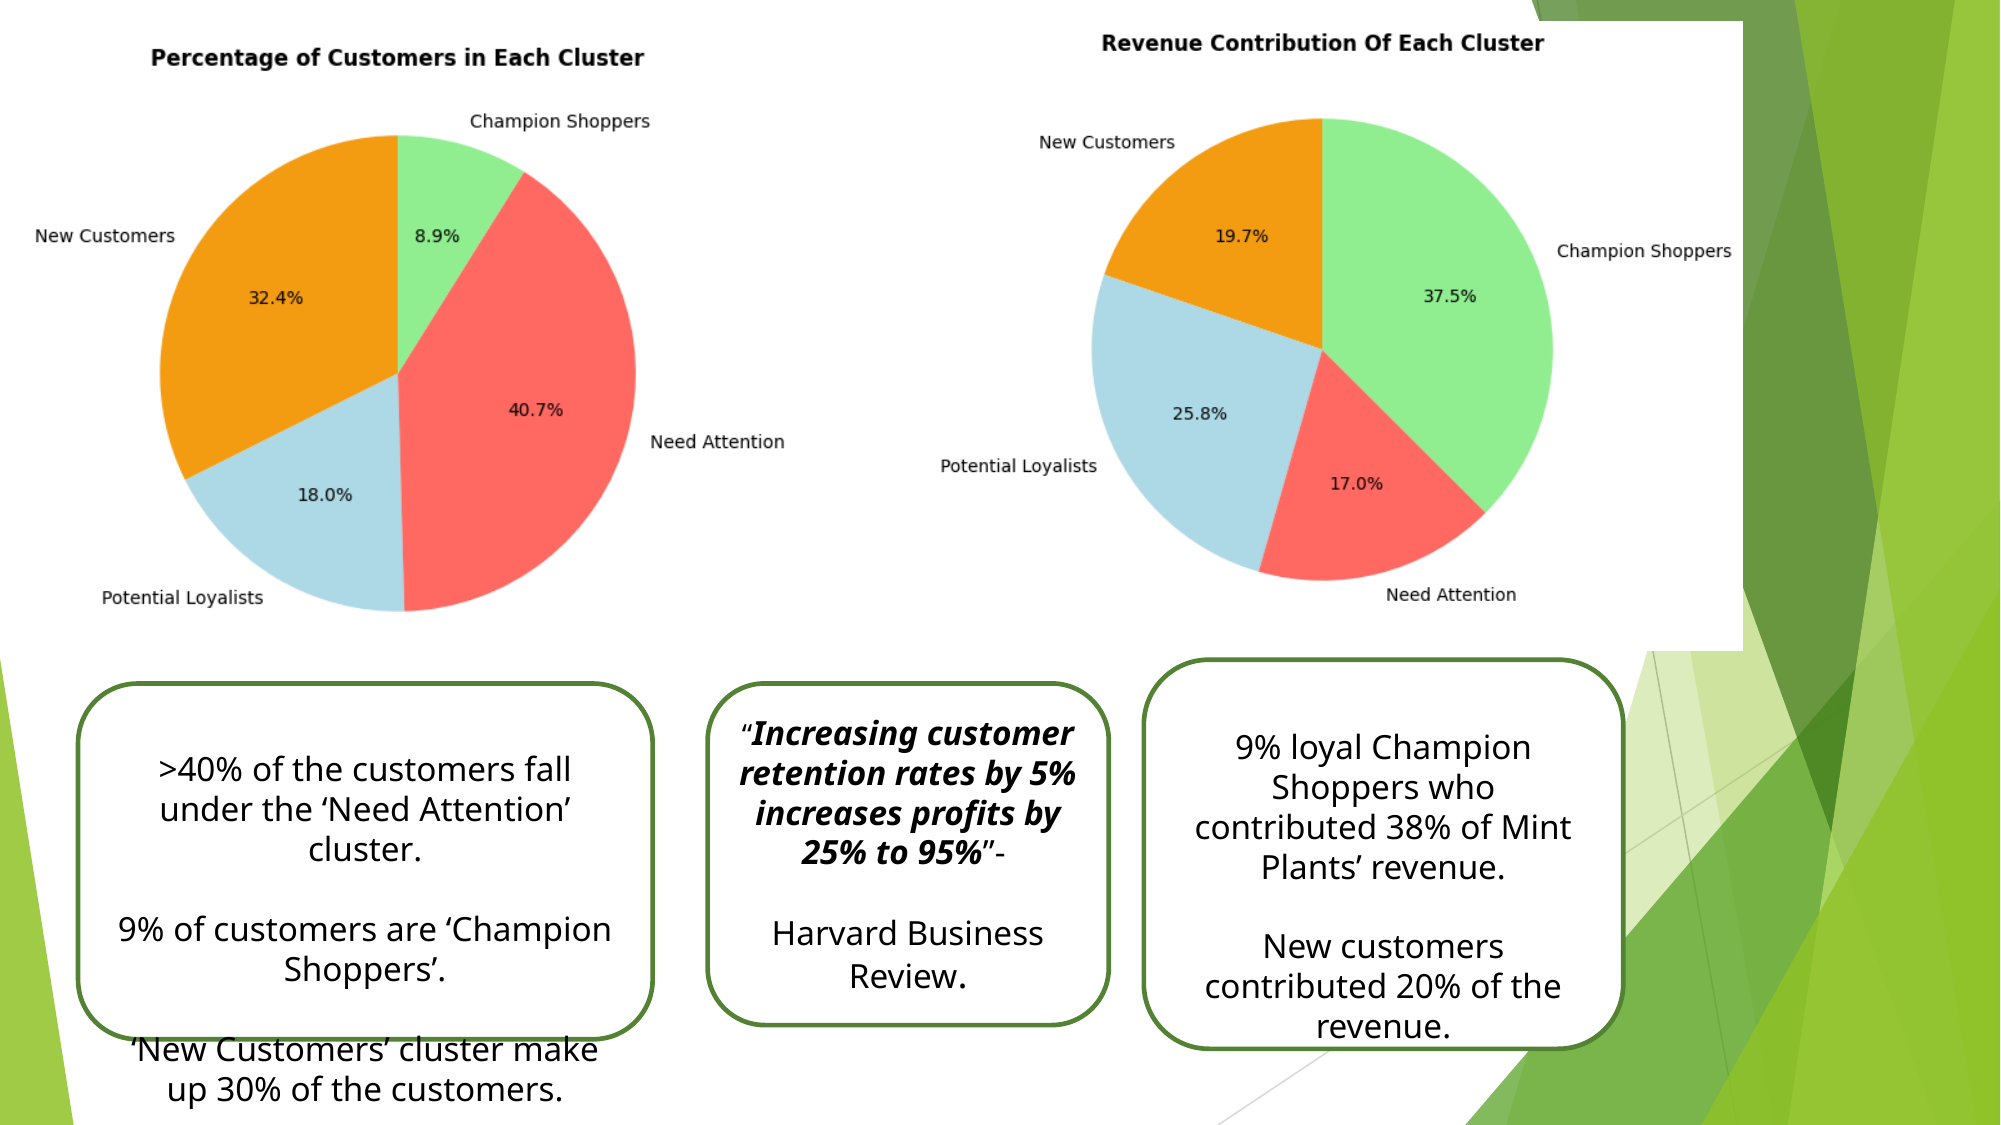

9% loyal Champion Shoppers who contributed 38% of Mint Plants’ revenue.
New customers contributed 20% of the revenue.
“Increasing customer retention rates by 5% increases profits by 25% to 95%”-
Harvard Business Review.
>40% of the customers fall under the ‘Need Attention’ cluster.
9% of customers are ‘Champion Shoppers’.
‘New Customers’ cluster make up 30% of the customers.